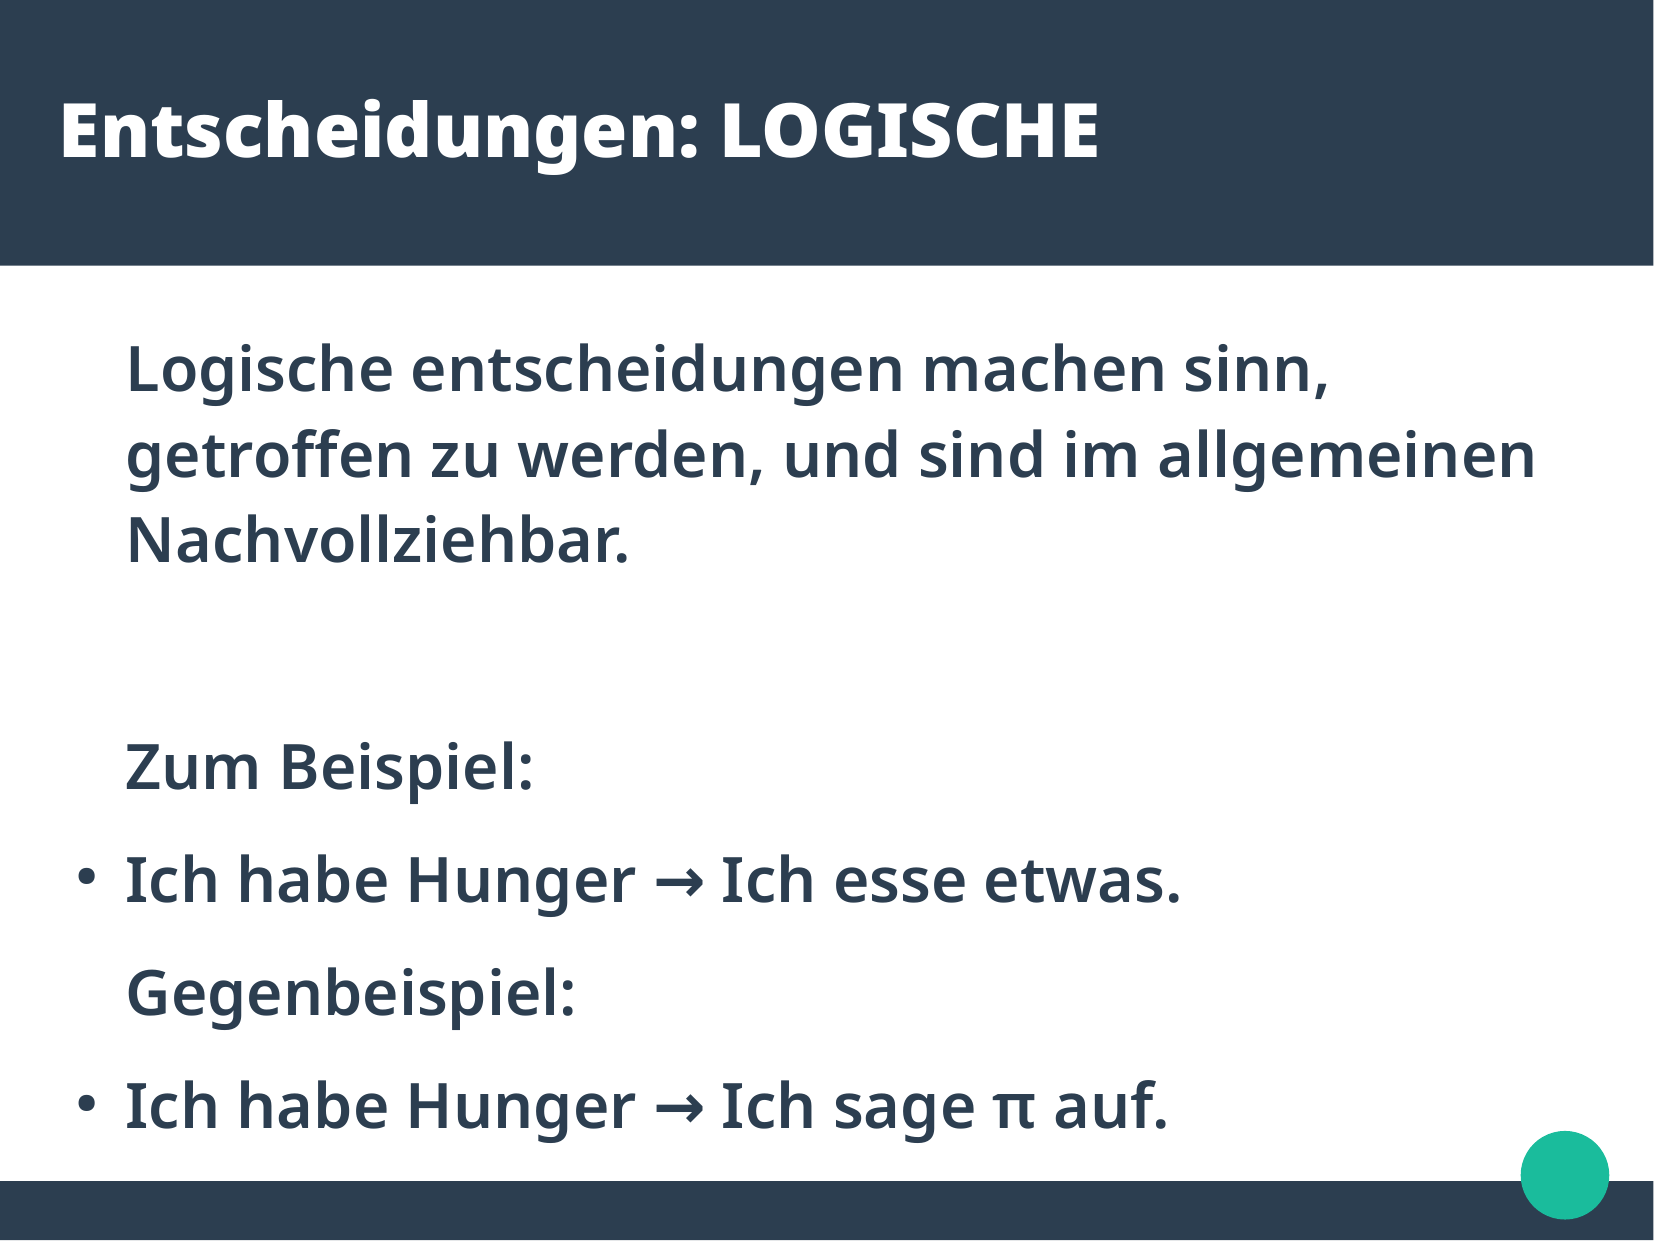

# Entscheidungen: LOGISCHE
Logische entscheidungen machen sinn, getroffen zu werden, und sind im allgemeinen Nachvollziehbar.
Zum Beispiel:
Ich habe Hunger → Ich esse etwas.
Gegenbeispiel:
Ich habe Hunger → Ich sage π auf.